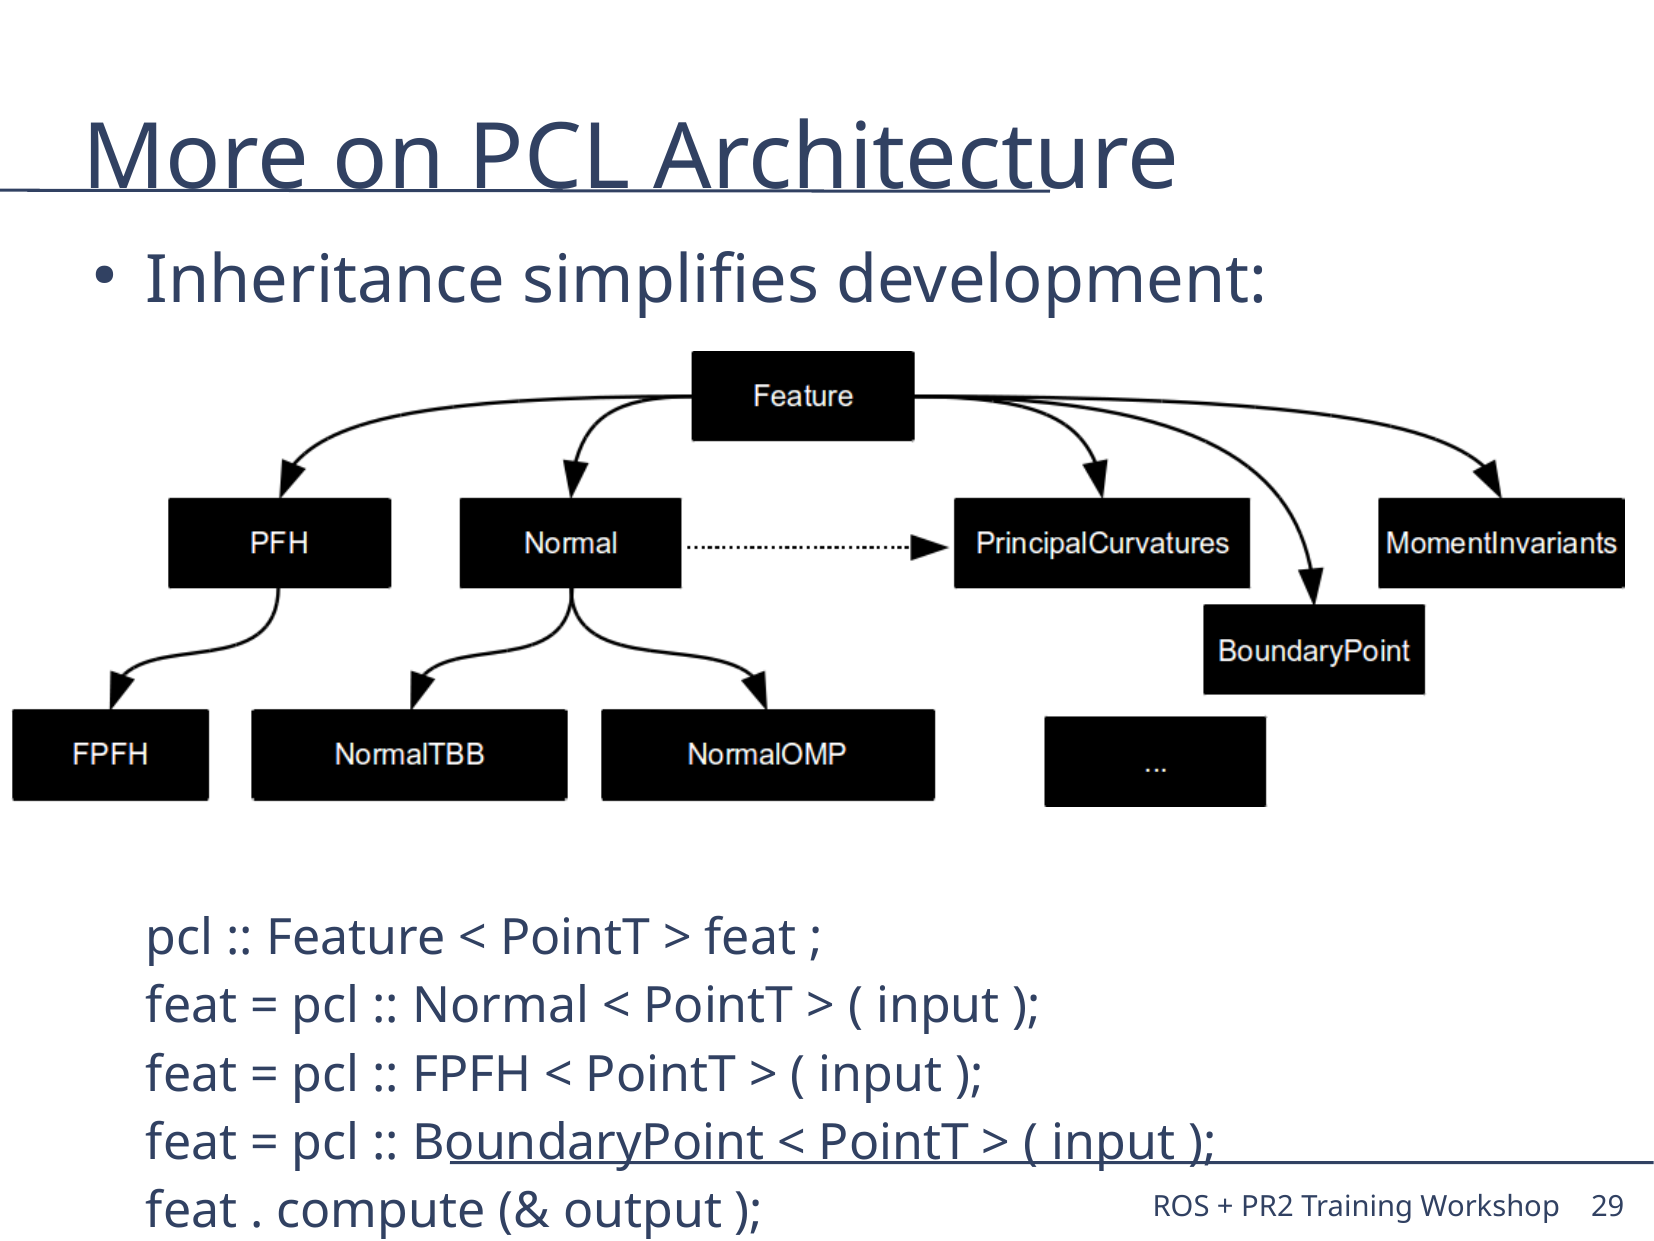

# More on PCL Architecture
Inheritance simplifies development:
pcl :: Feature < PointT > feat ;
feat = pcl :: Normal < PointT > ( input );
feat = pcl :: FPFH < PointT > ( input );
feat = pcl :: BoundaryPoint < PointT > ( input );
feat . compute (& output );